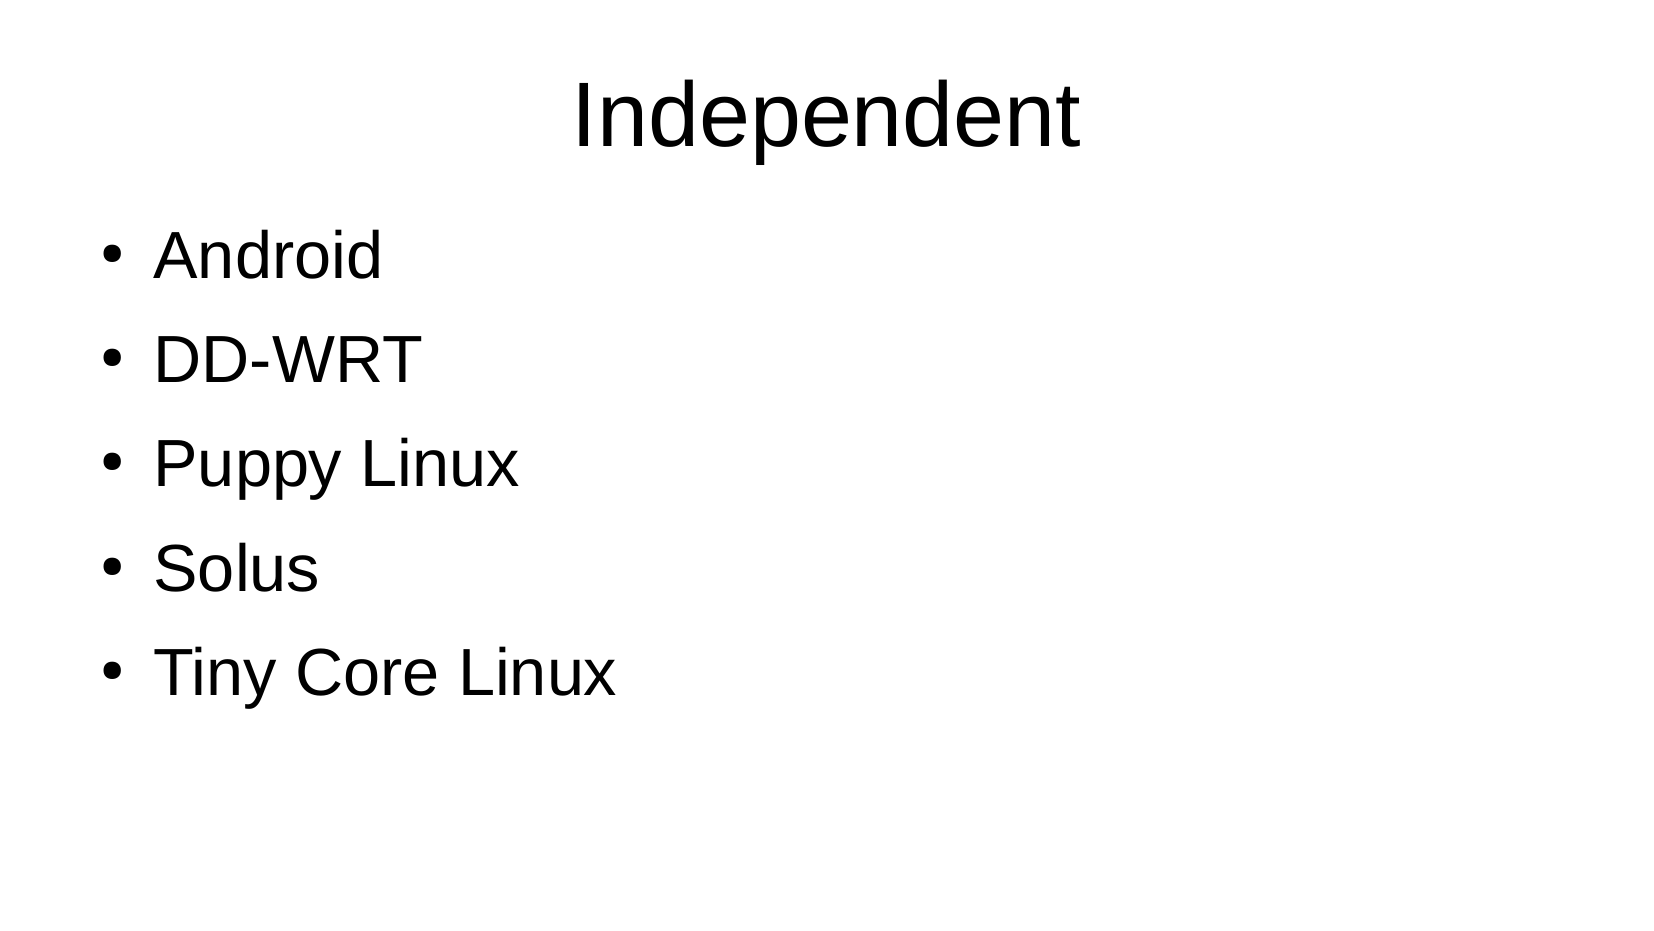

# Independent
Android
DD-WRT
Puppy Linux
Solus
Tiny Core Linux